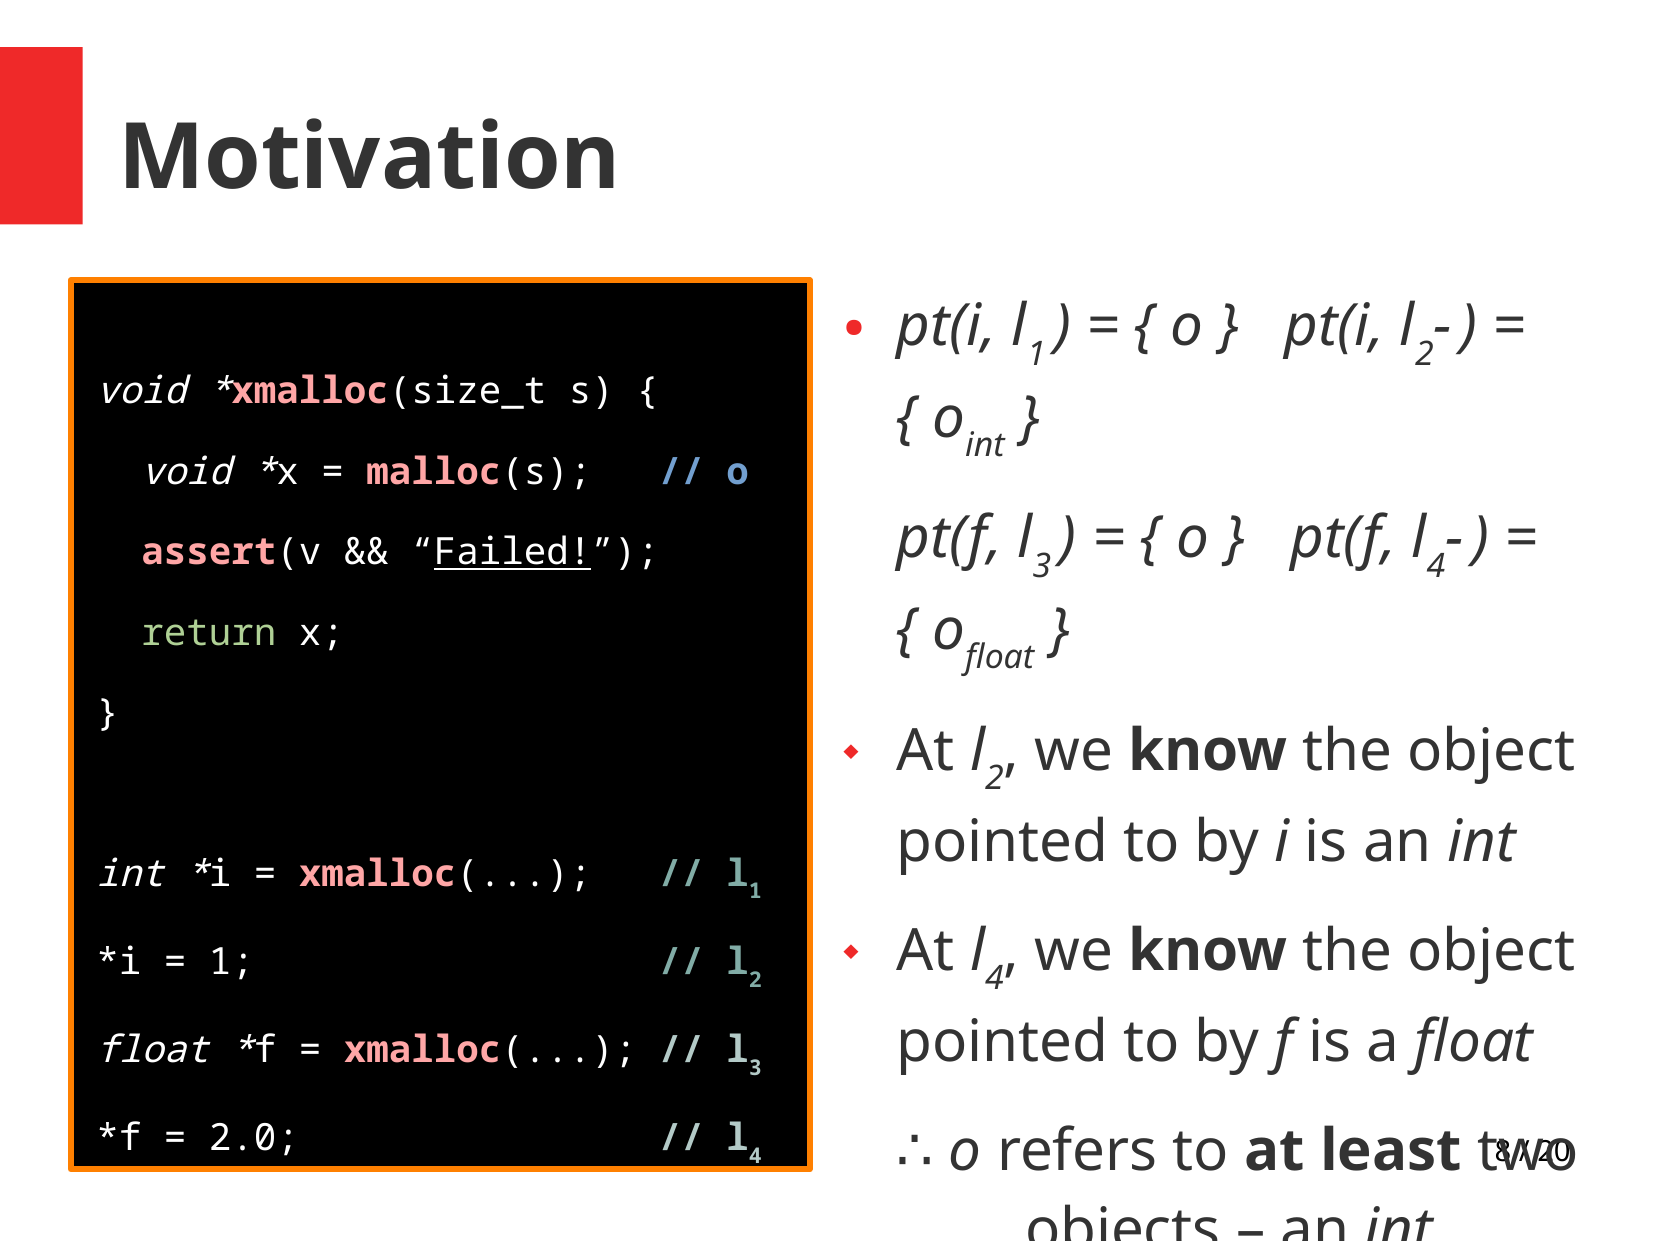

# Motivation
 void *xmalloc(size_t s) {
 void *x = malloc(s); // o
 assert(v && “Failed!”);
 return x;
 }
 int *i = xmalloc(...); // l1
 *i = 1; // l2
 float *f = xmalloc(...); // l3
 *f = 2.0; // l4
pt(i, l1 ) = { o } pt(i, l2- ) = { oint }
pt(f, l3 ) = { o } pt(f, l4- ) = { ofloat }
At l2, we know the object pointed to by i is an int
At l4, we know the object pointed to by f is a float
∴ o refers to at least two ∴ objects – an int object ∴ and a float object
8